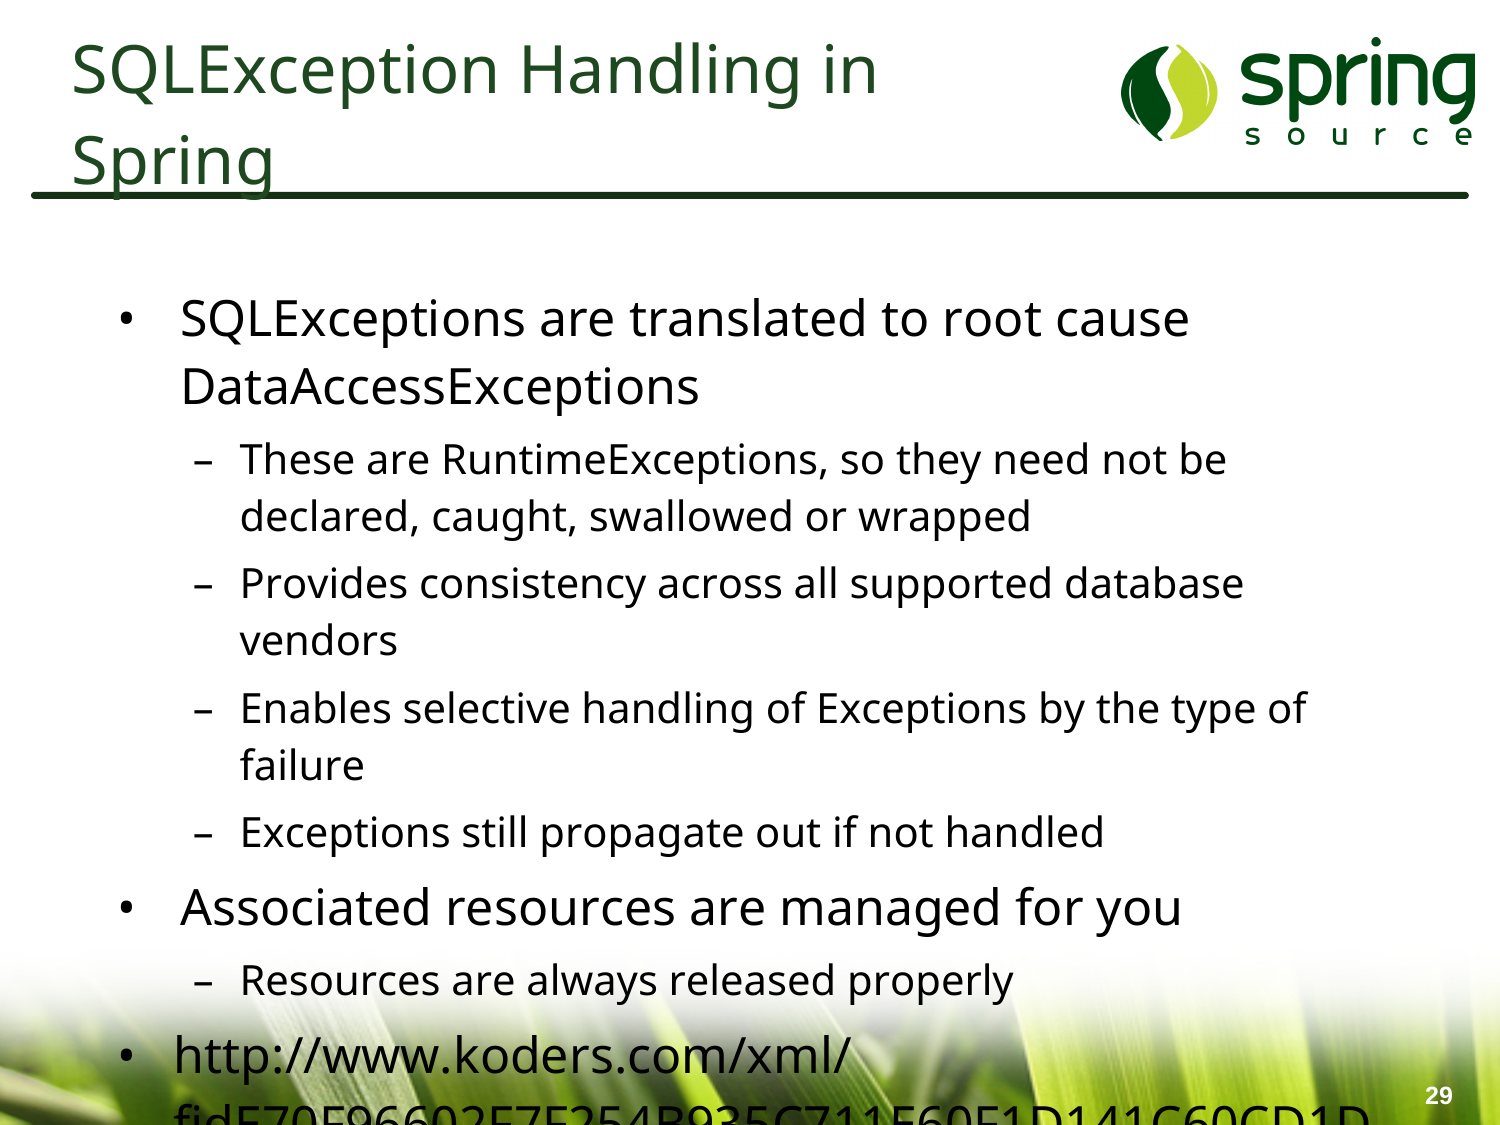

SQLException Handling in Spring
# SQLExceptions are translated to root cause DataAccessExceptions
These are RuntimeExceptions, so they need not be declared, caught, swallowed or wrapped
Provides consistency across all supported database vendors
Enables selective handling of Exceptions by the type of failure
Exceptions still propagate out if not handled
Associated resources are managed for you
Resources are always released properly
http://www.koders.com/xml/fidE70F96602F7F254B935C711E60F1D141C60CD1DB.aspx